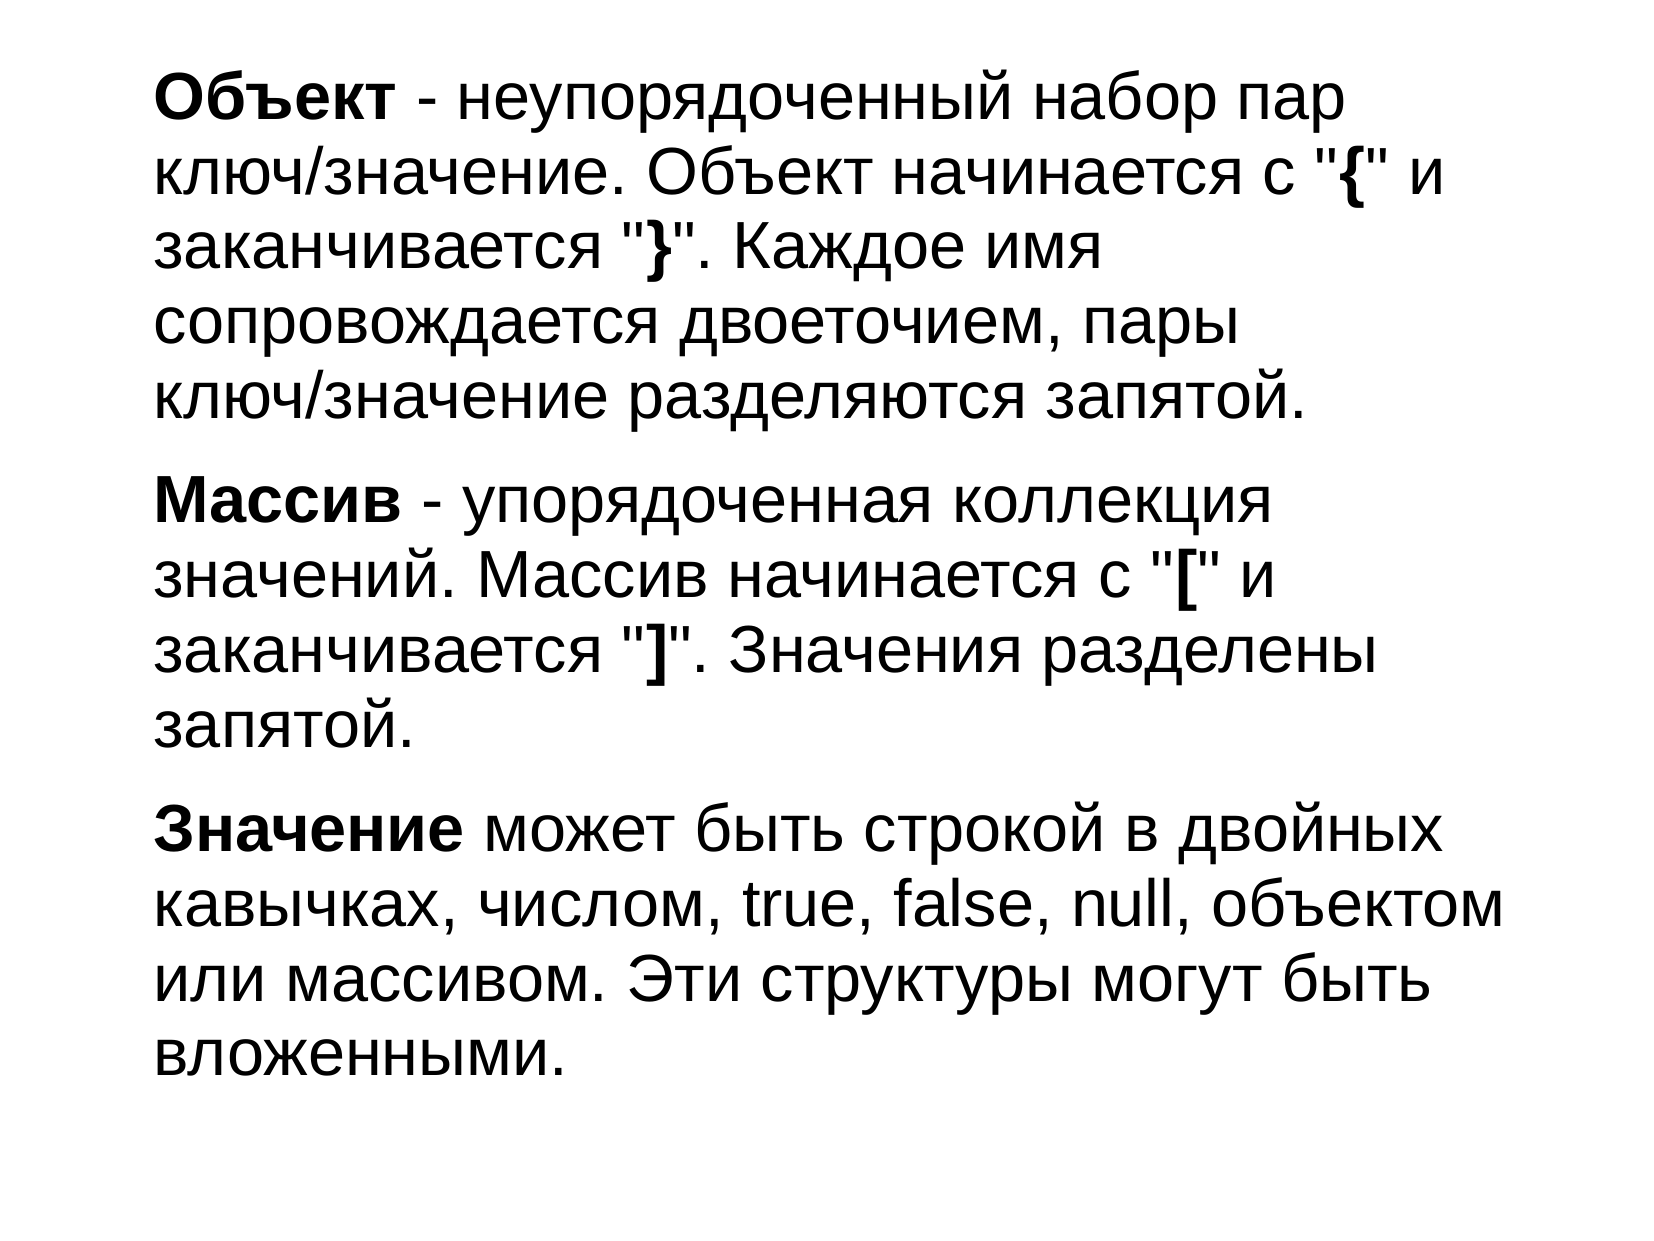

# Объект - неупорядоченный набор пар ключ/значение. Объект начинается с "{" и заканчивается "}". Каждое имя сопровождается двоеточием, пары ключ/значение разделяются запятой.
Массив - упорядоченная коллекция значений. Массив начинается с "[" и заканчивается "]". Значения разделены запятой.
Значение может быть строкой в двойных кавычках, числом, true, false, null, объектом или массивом. Эти структуры могут быть вложенными.